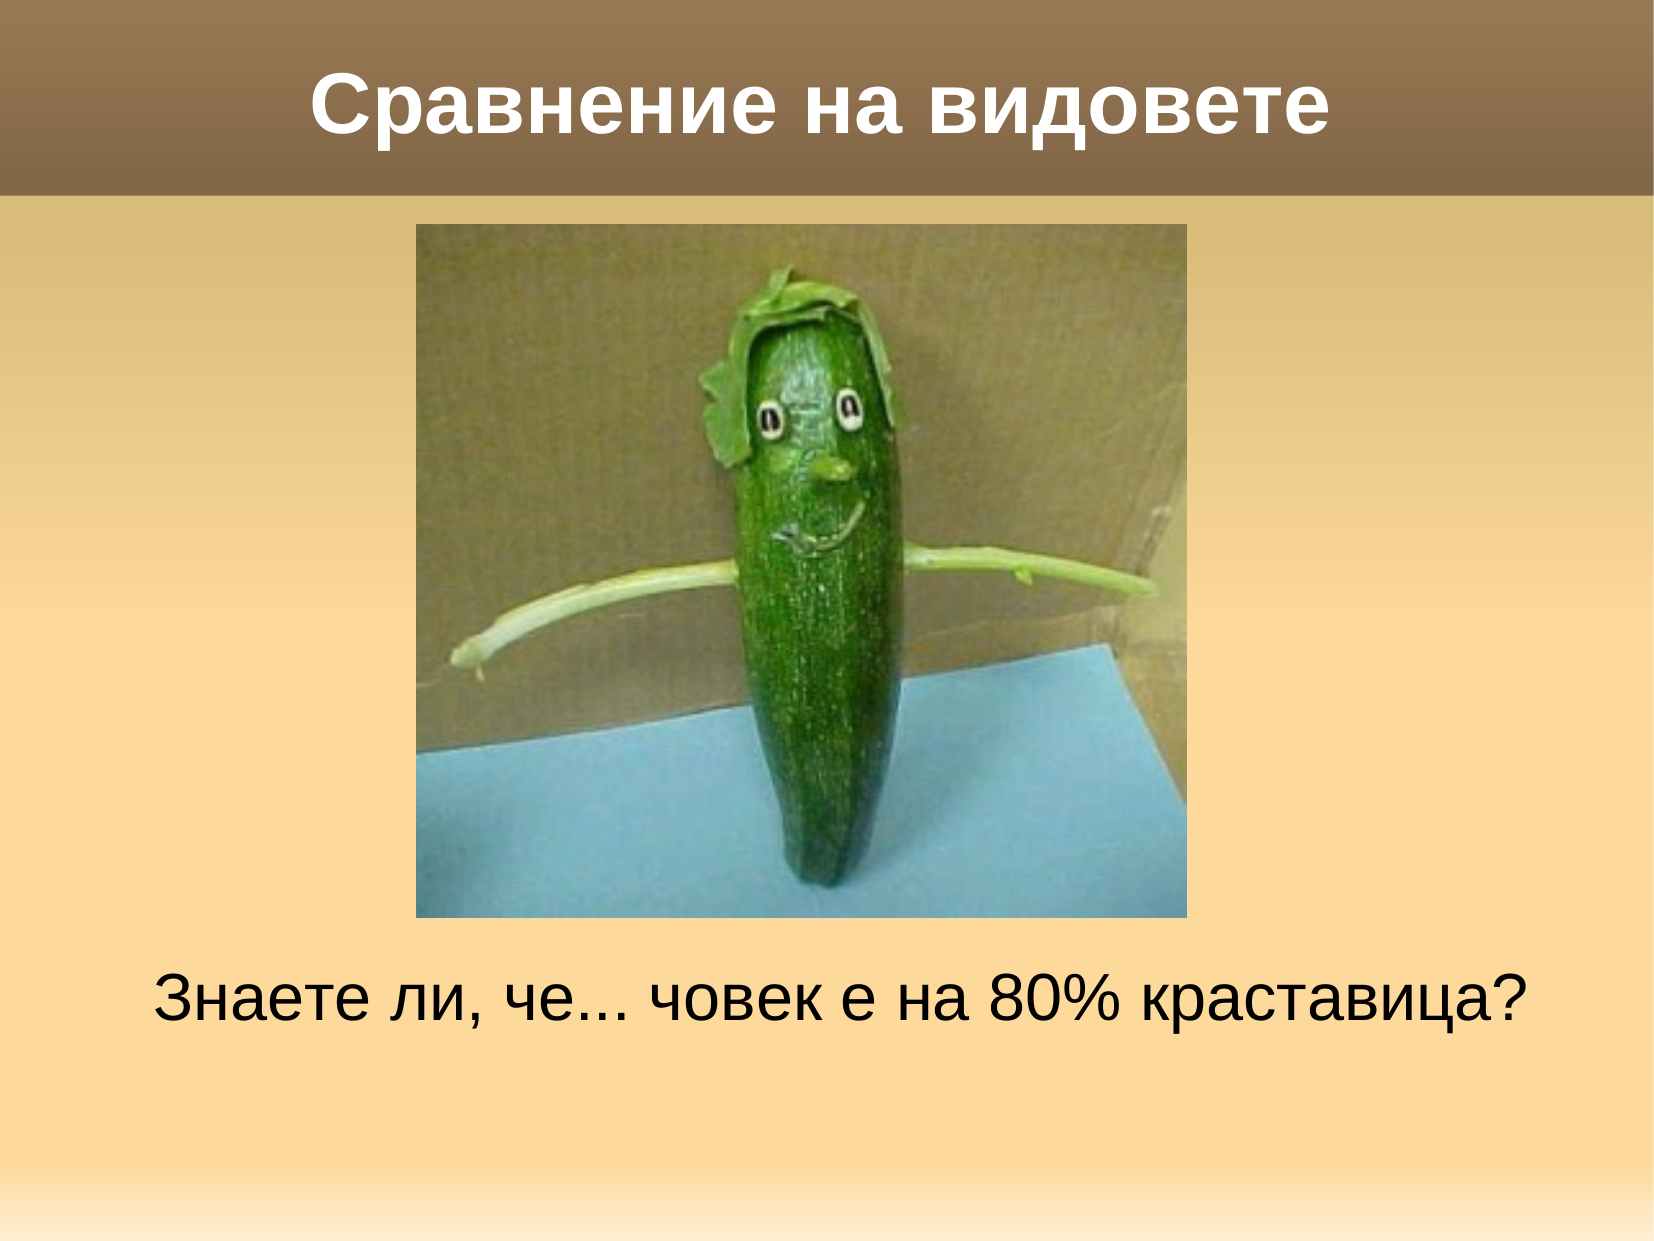

# Сравнение на видовете
Знаете ли, че... човек е на 80% краставица?